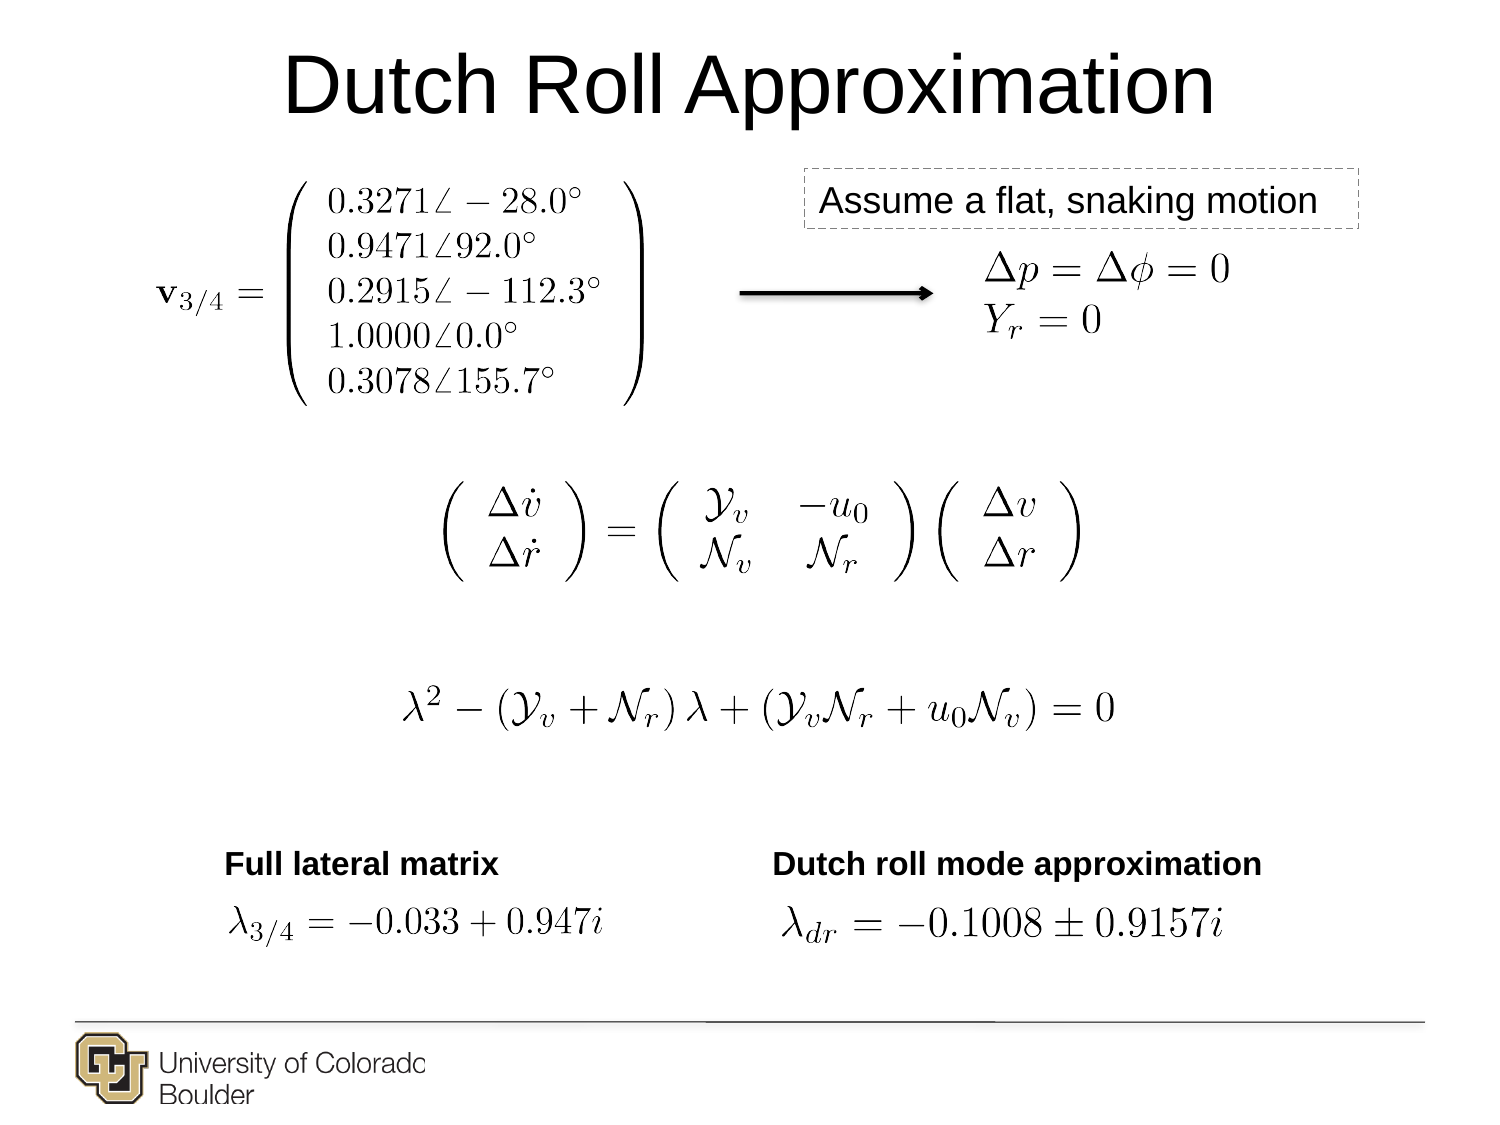

# Dutch Roll Approximation
Assume a flat, snaking motion
Full lateral matrix
Dutch roll mode approximation